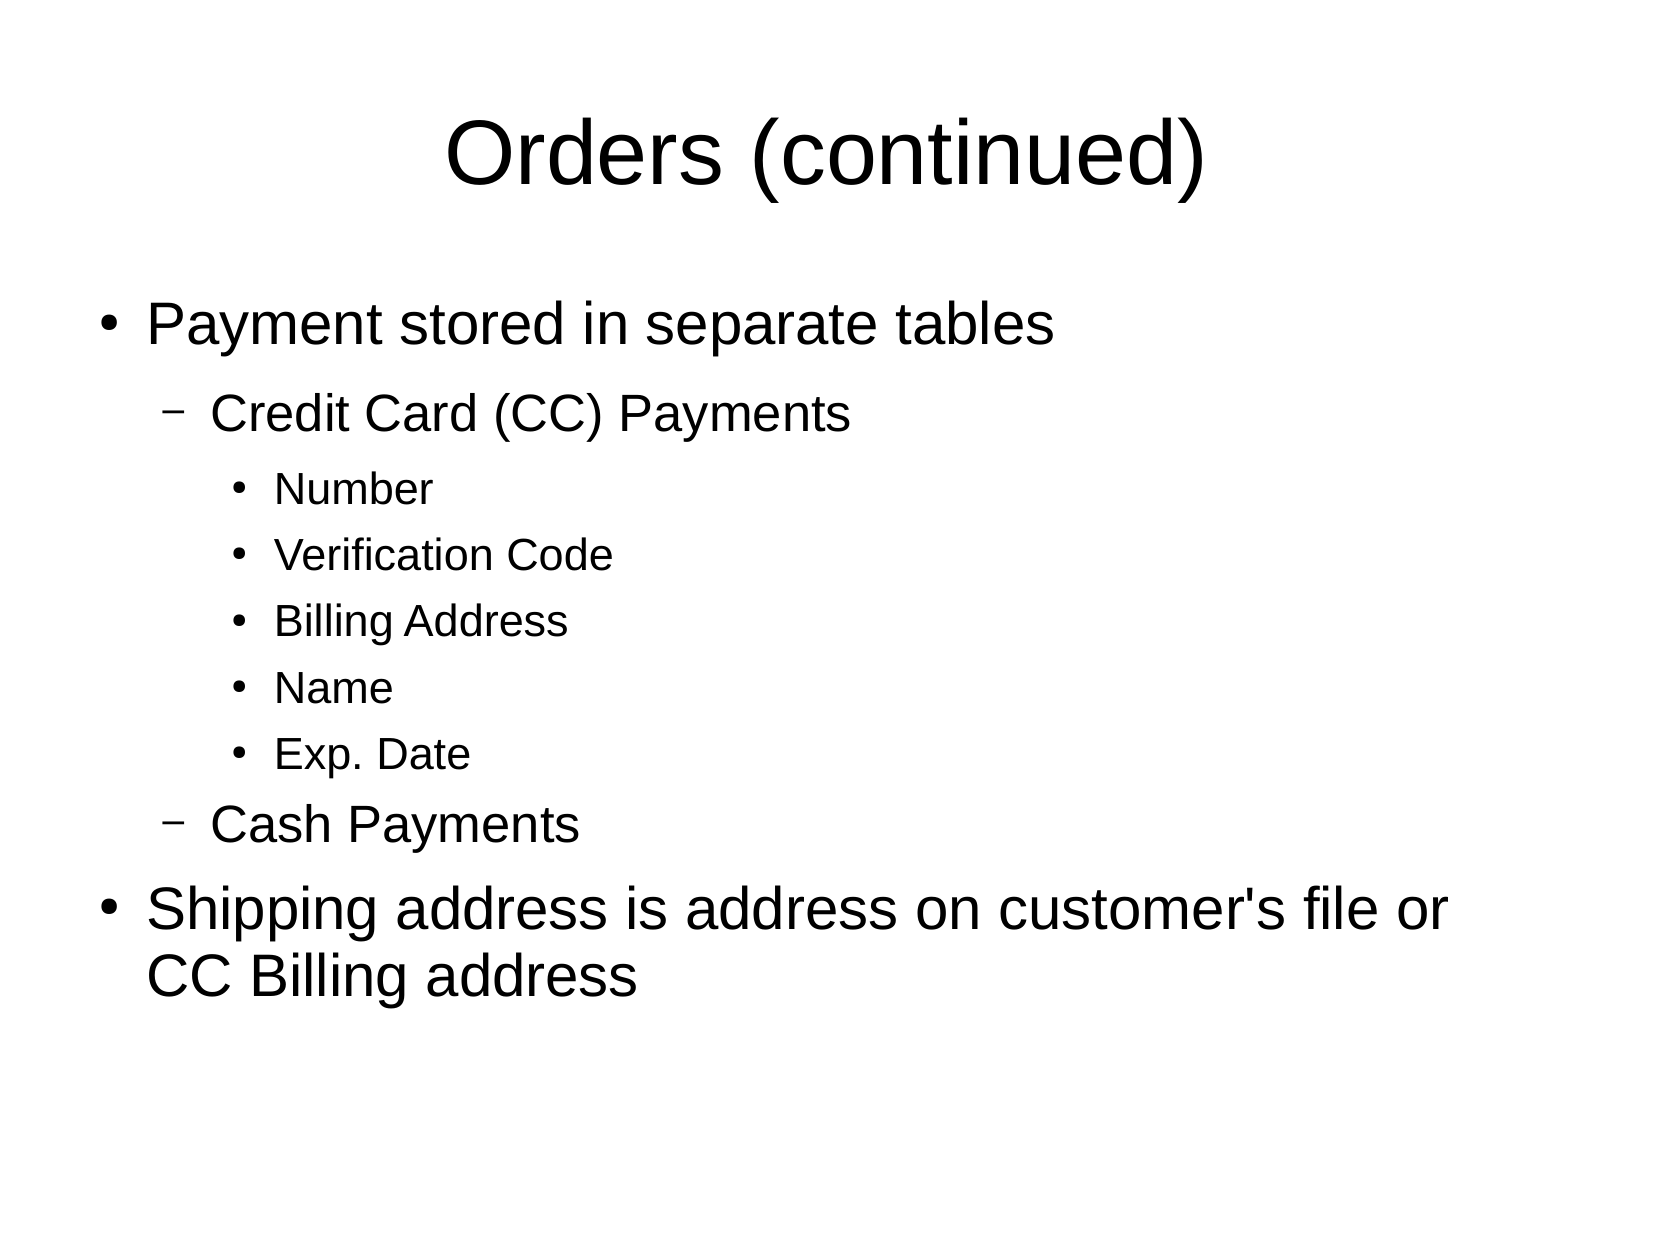

# Orders (continued)
Payment stored in separate tables
Credit Card (CC) Payments
Number
Verification Code
Billing Address
Name
Exp. Date
Cash Payments
Shipping address is address on customer's file or CC Billing address